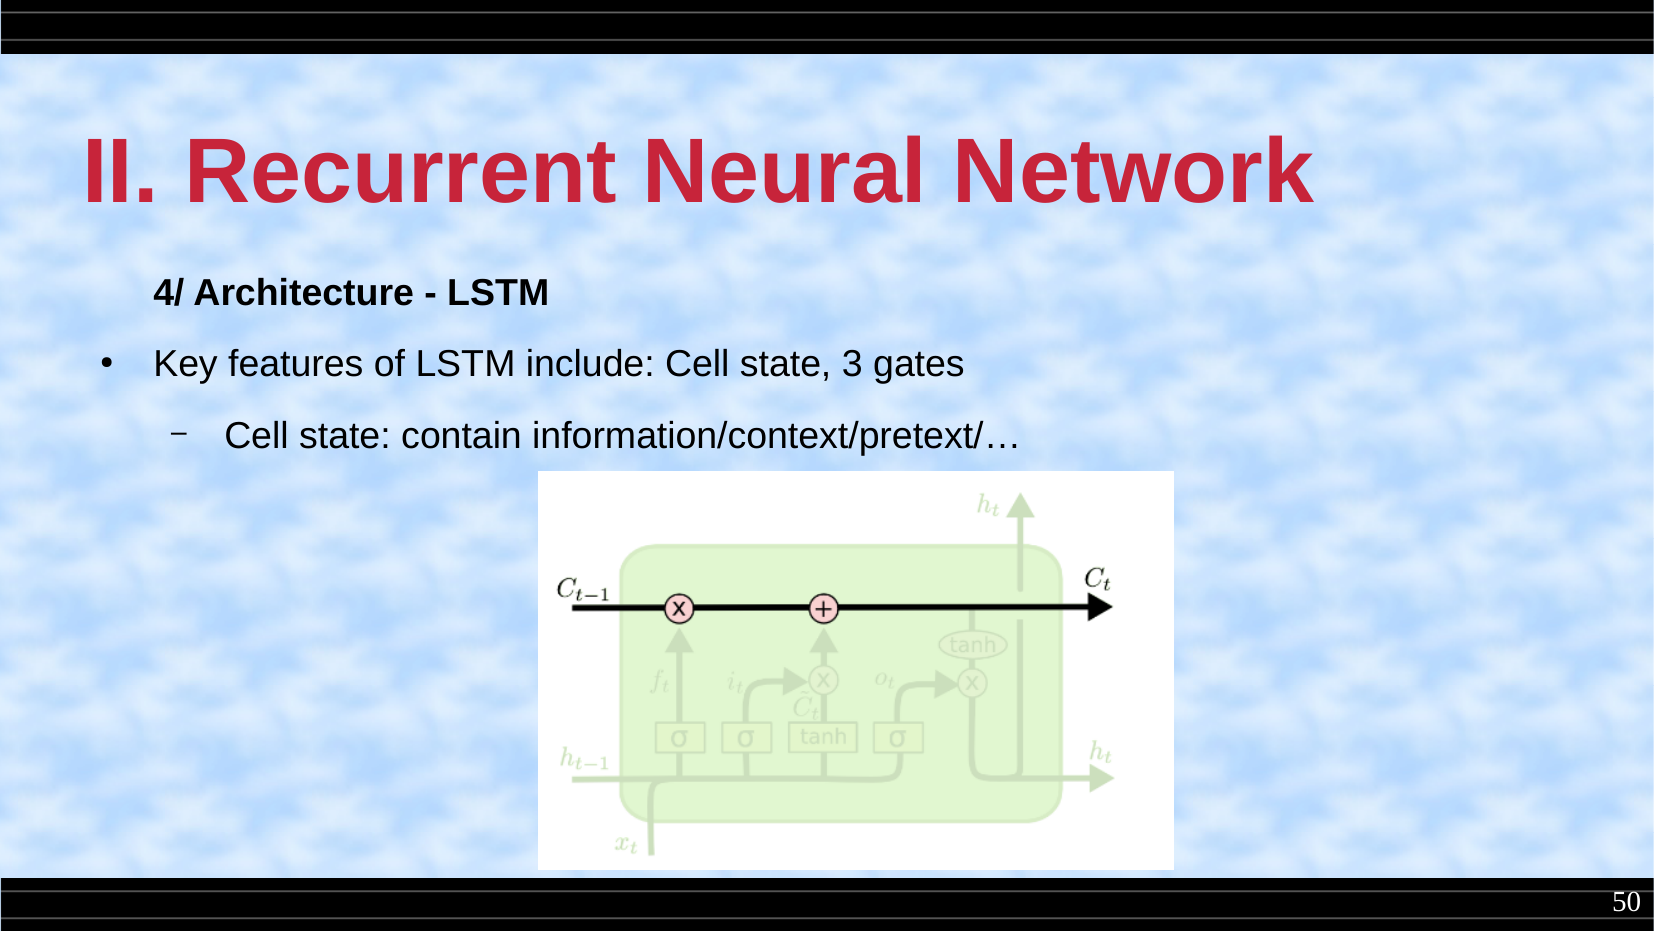

# II. Recurrent Neural Network
4/ Architecture - LSTM
Key features of LSTM include: Cell state, 3 gates
Cell state: contain information/context/pretext/…